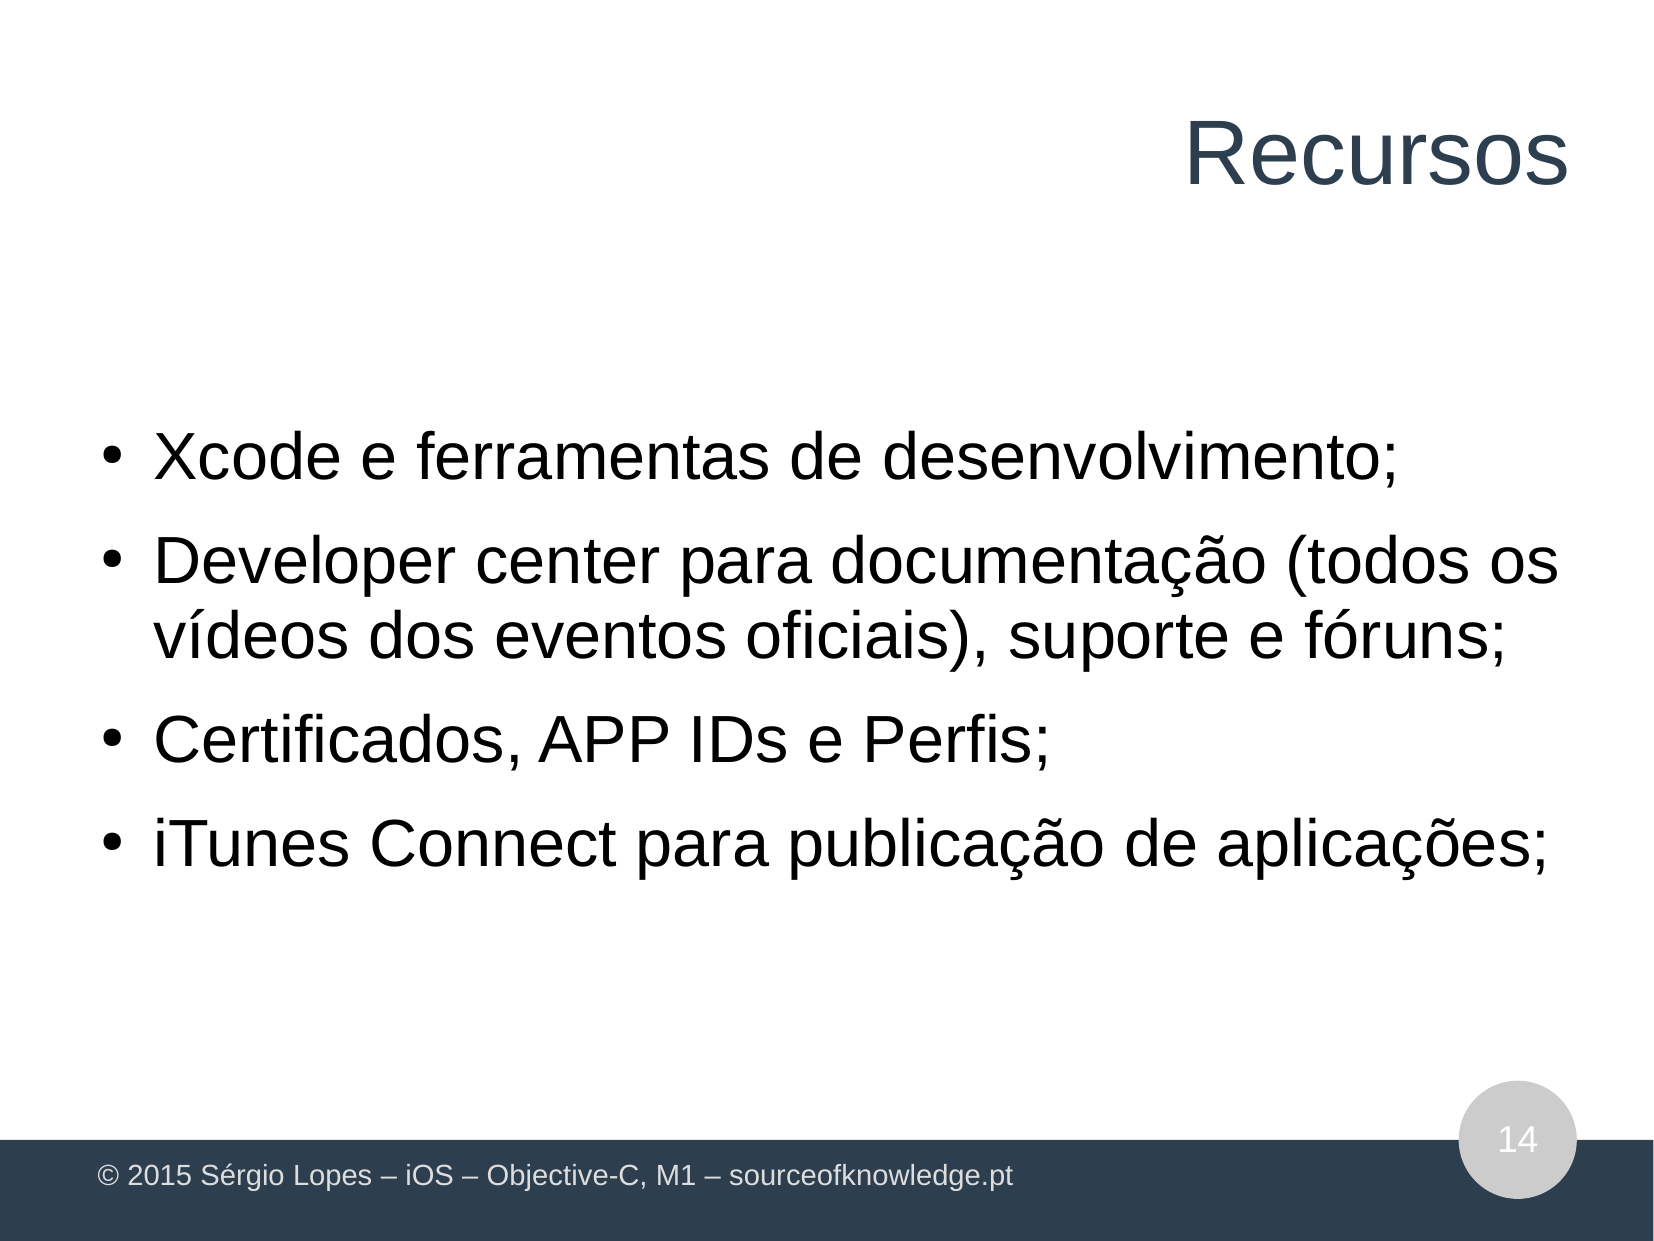

# Recursos
Xcode e ferramentas de desenvolvimento;
Developer center para documentação (todos os vídeos dos eventos oficiais), suporte e fóruns;
Certificados, APP IDs e Perfis;
iTunes Connect para publicação de aplicações;
14
© 2015 Sérgio Lopes – iOS – Objective-C, M1 – sourceofknowledge.pt